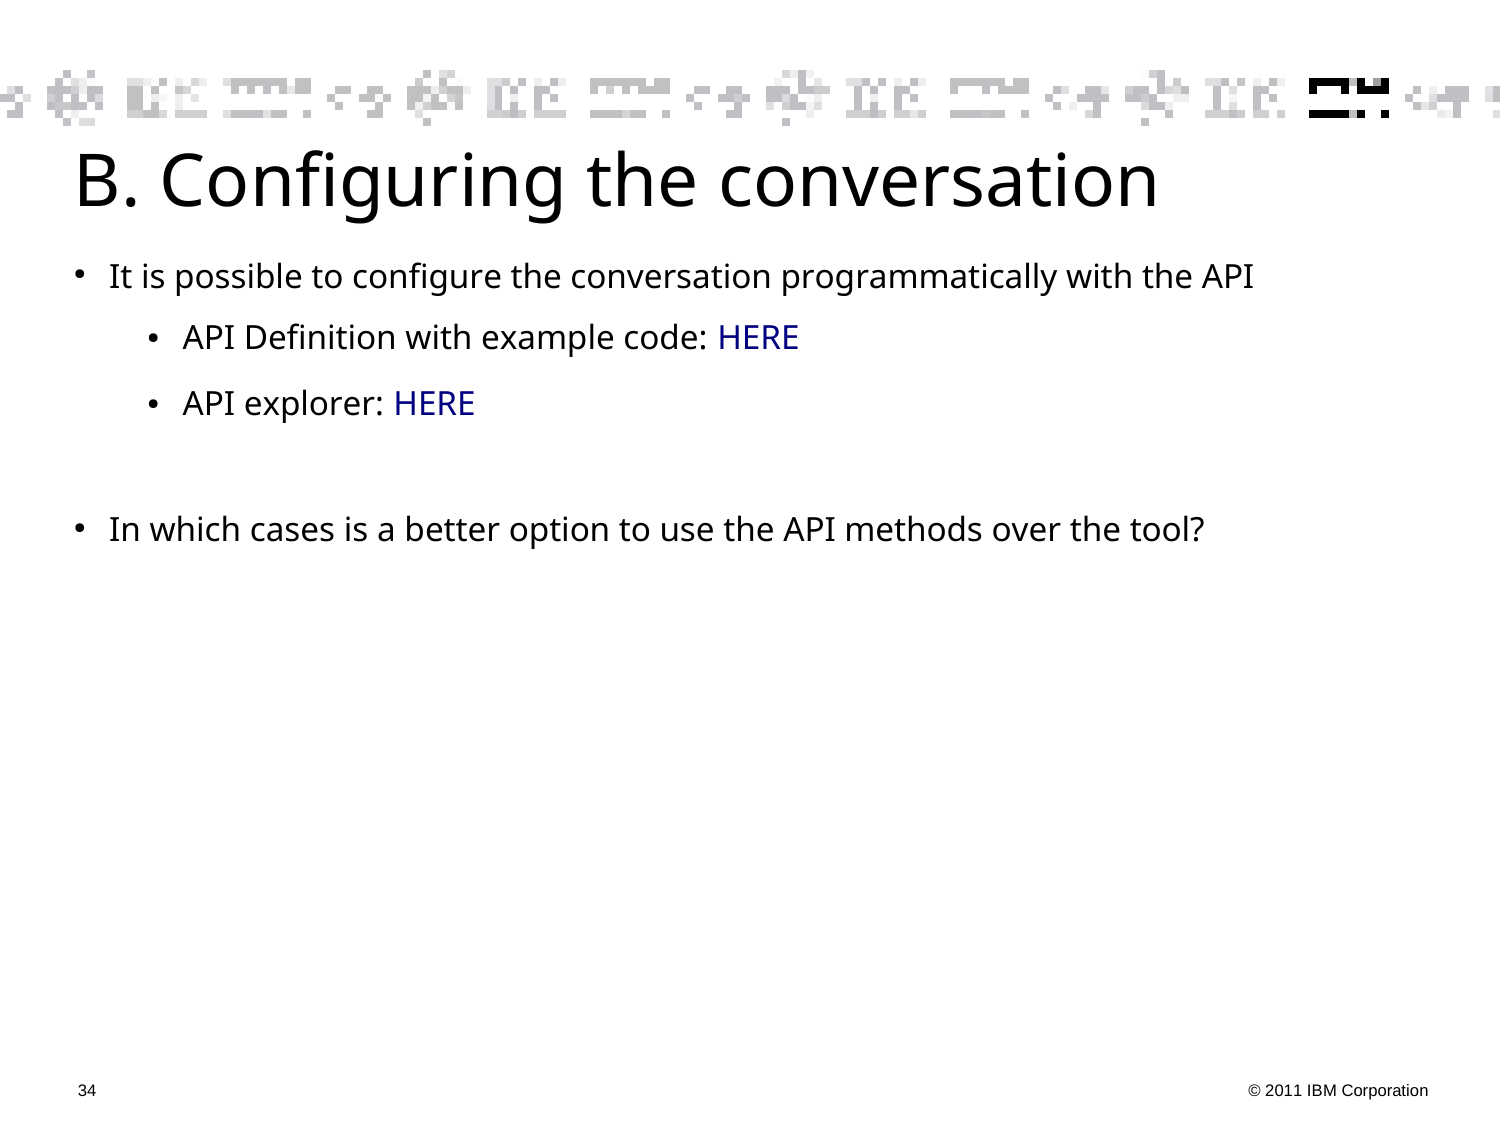

# B. Configuring the conversation
It is possible to configure the conversation programmatically with the API
API Definition with example code: HERE
API explorer: HERE
In which cases is a better option to use the API methods over the tool?
34